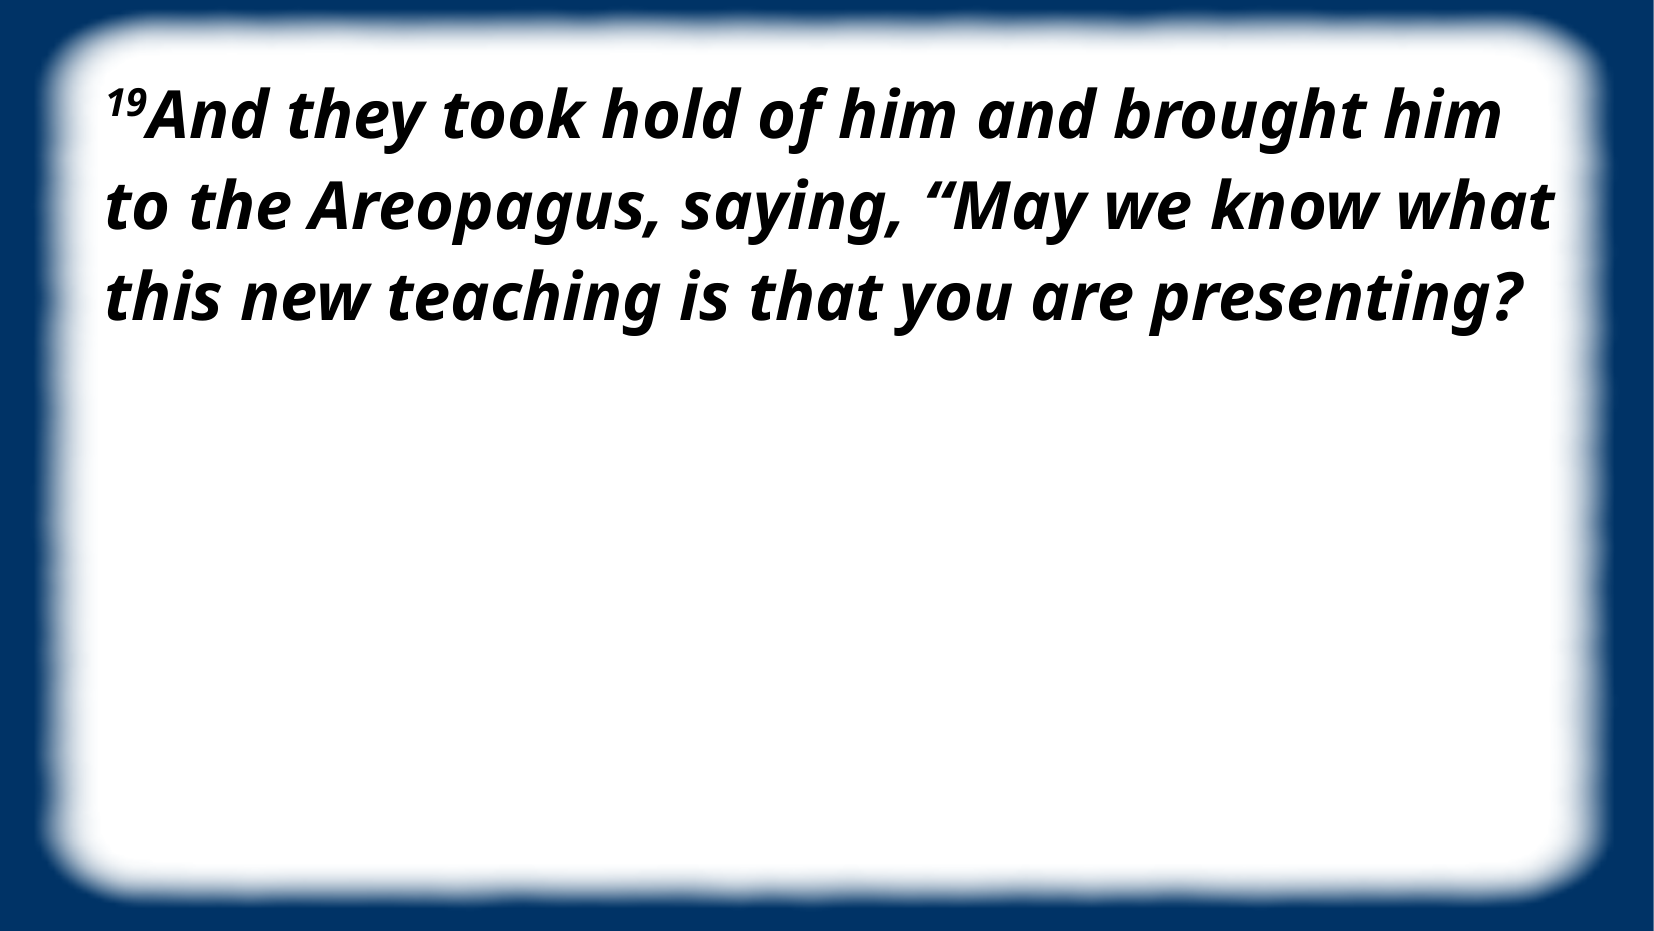

19And they took hold of him and brought him to the Areopagus, saying, “May we know what this new teaching is that you are presenting?